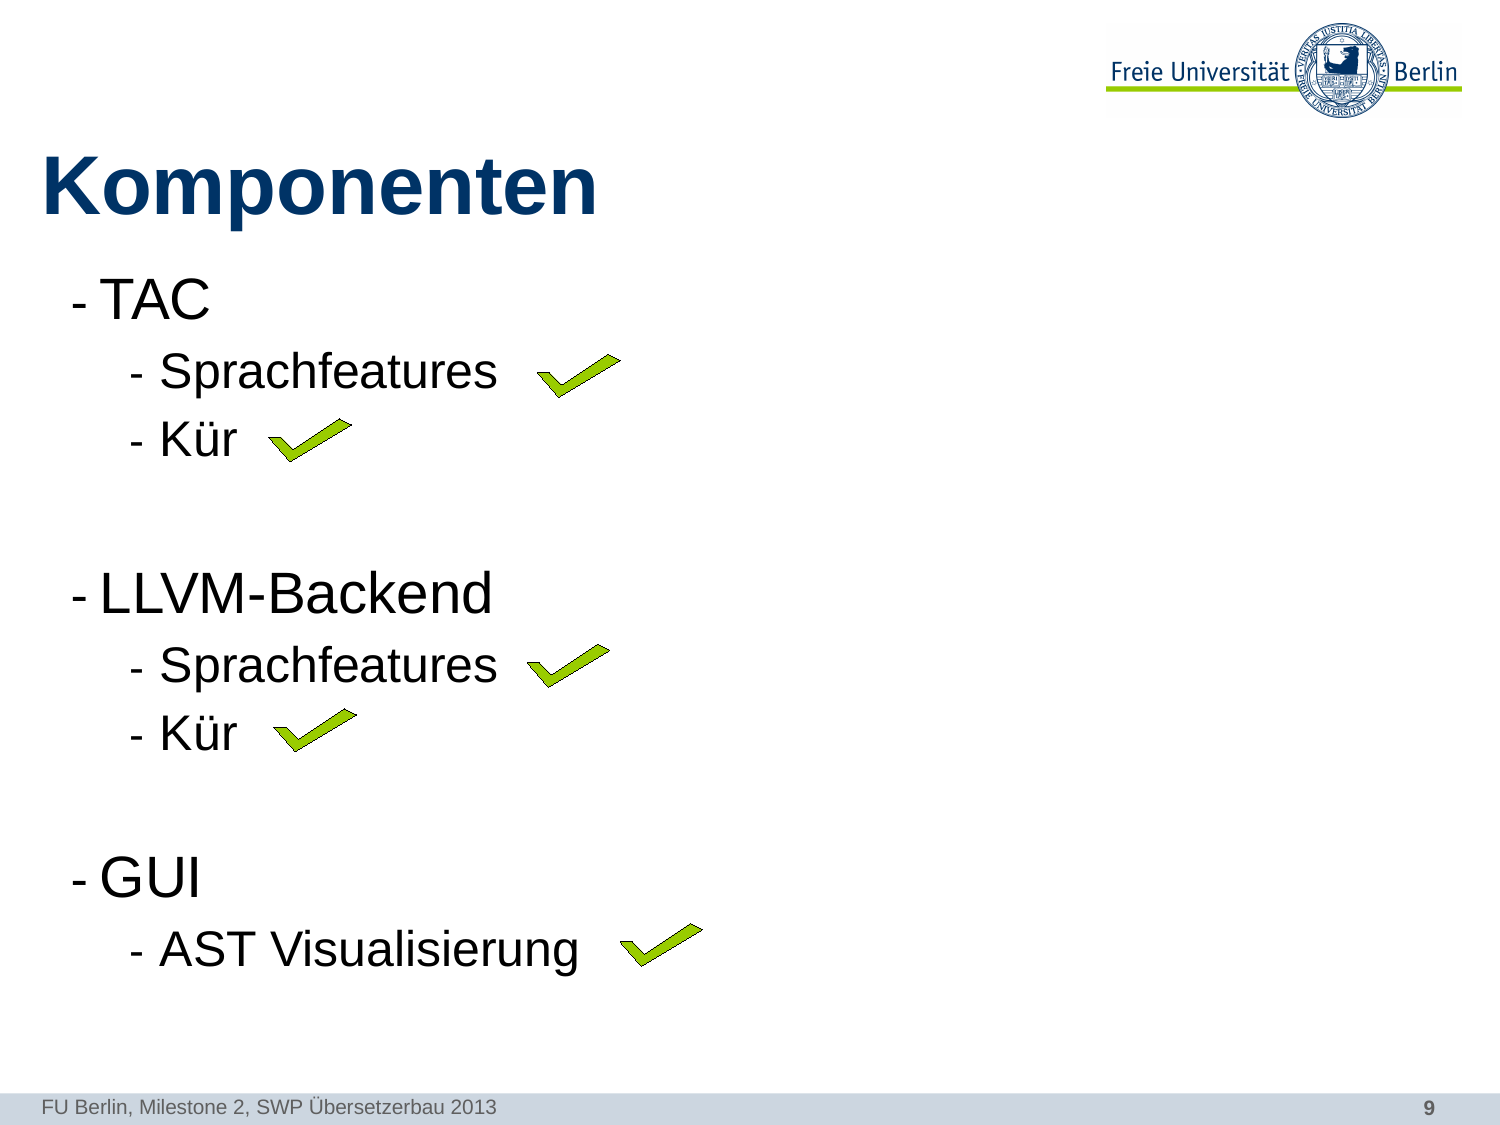

# Komponenten
TAC
Sprachfeatures
Kür
LLVM-Backend
Sprachfeatures
Kür
GUI
AST Visualisierung